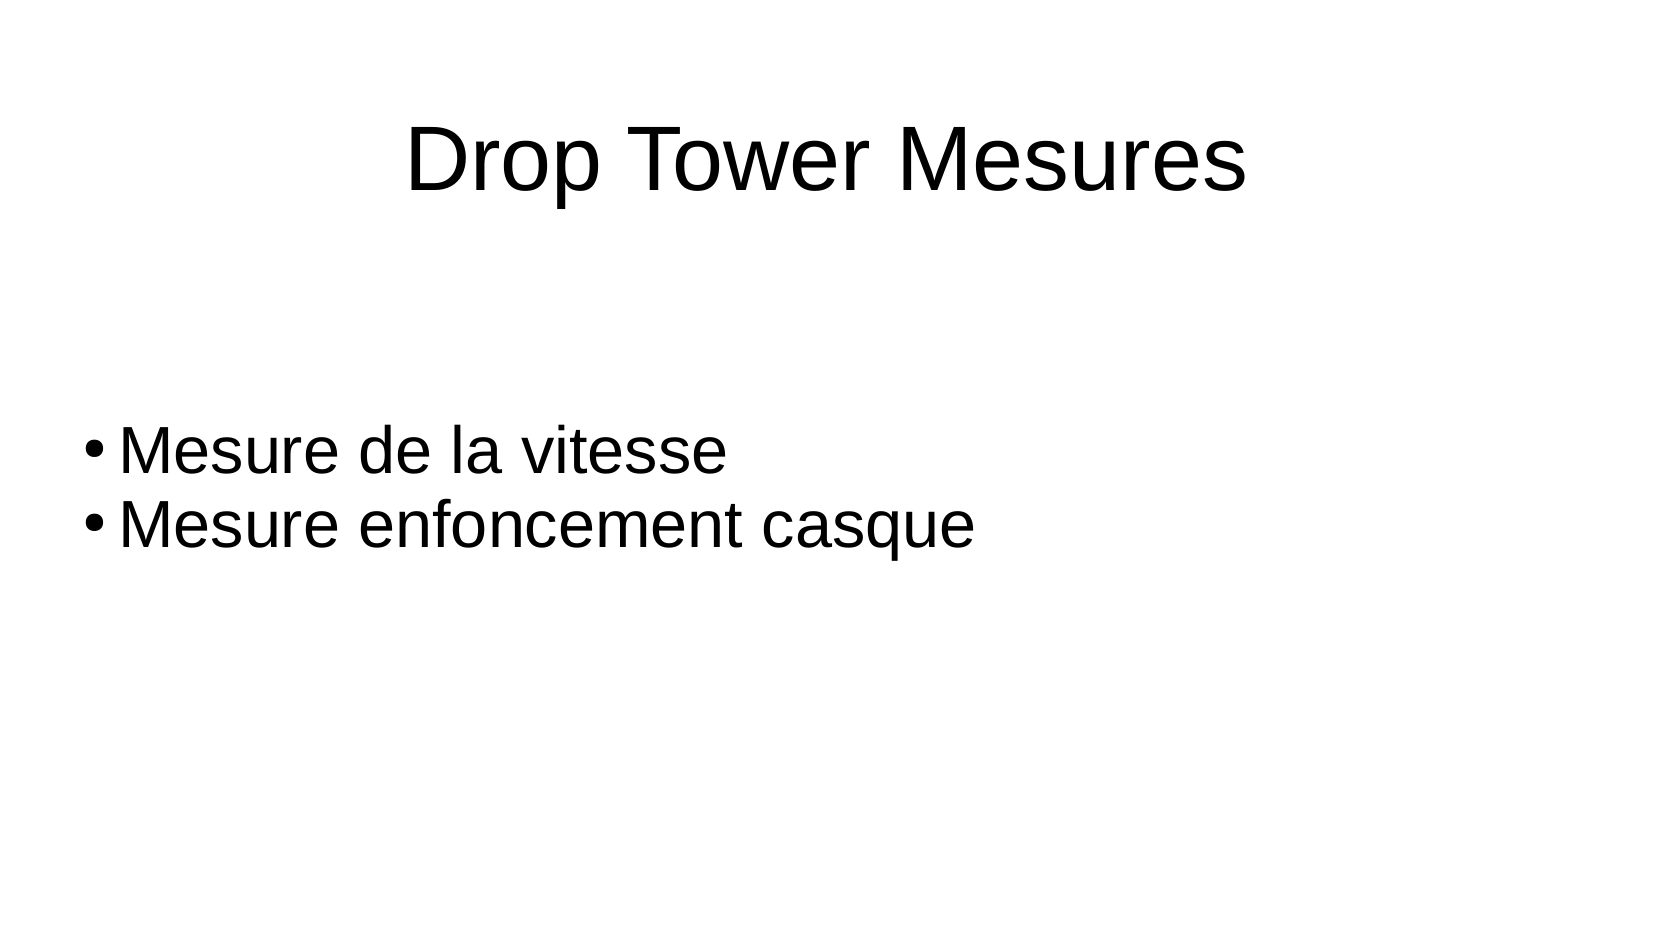

# Drop Tower Mesures
Mesure de la vitesse
Mesure enfoncement casque